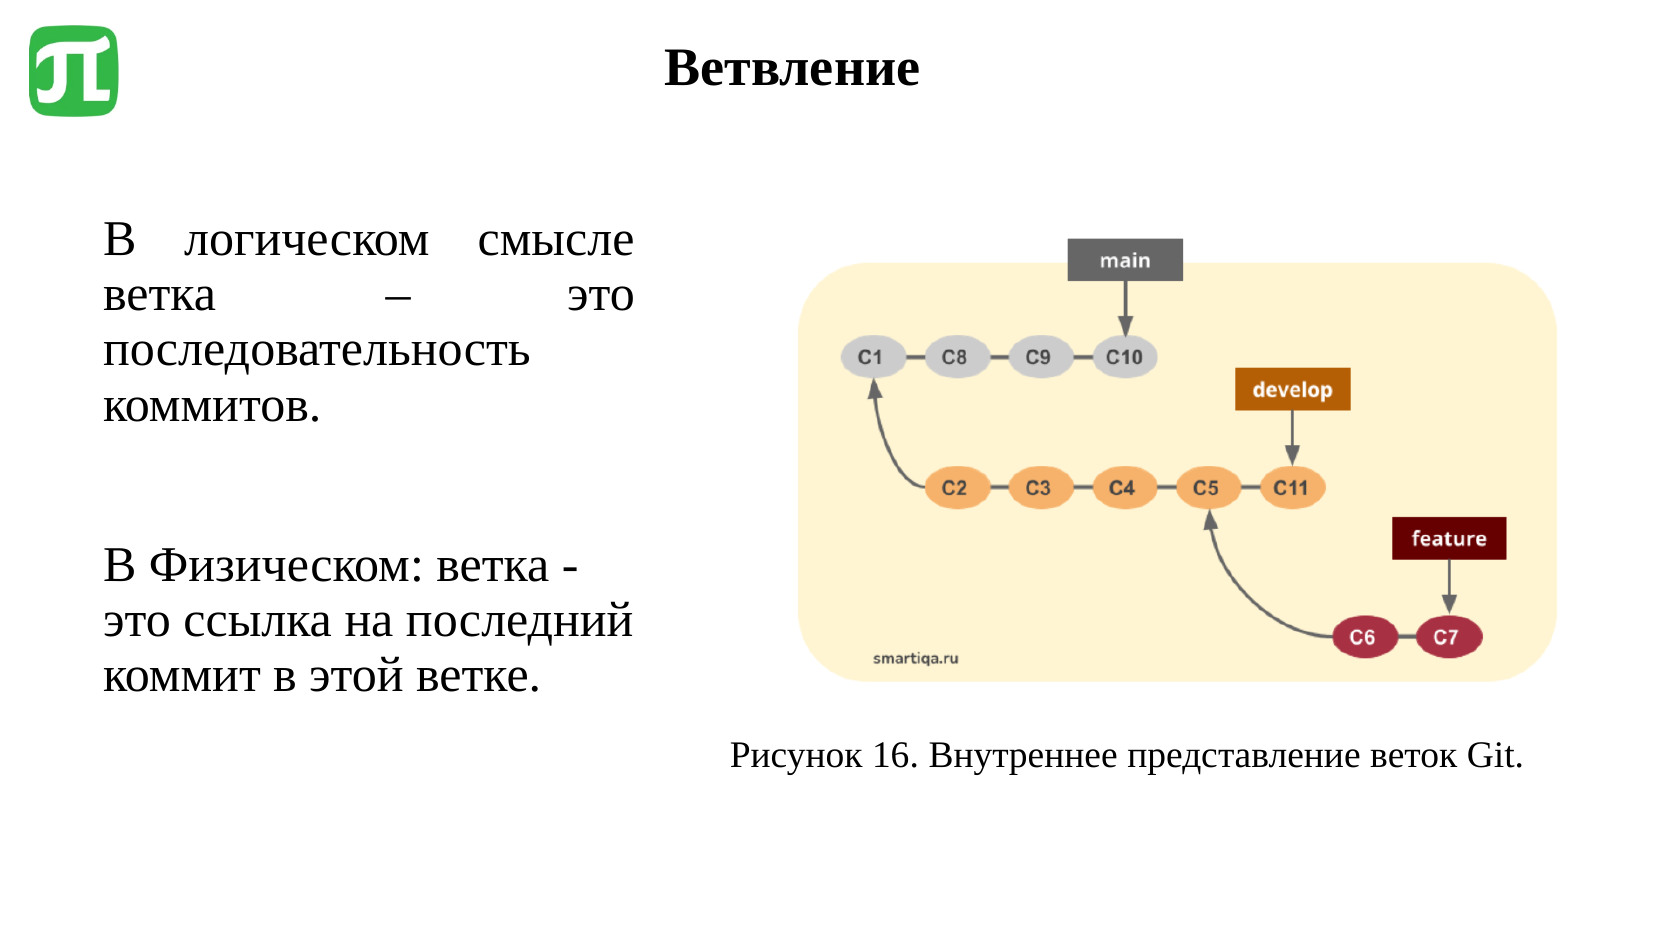

Ветвление
В логическом смысле ветка  – это последовательность коммитов.
В Физическом: ветка - это ссылка на последний коммит в этой ветке.
Рисунок 16. Внутреннее представление веток Git.